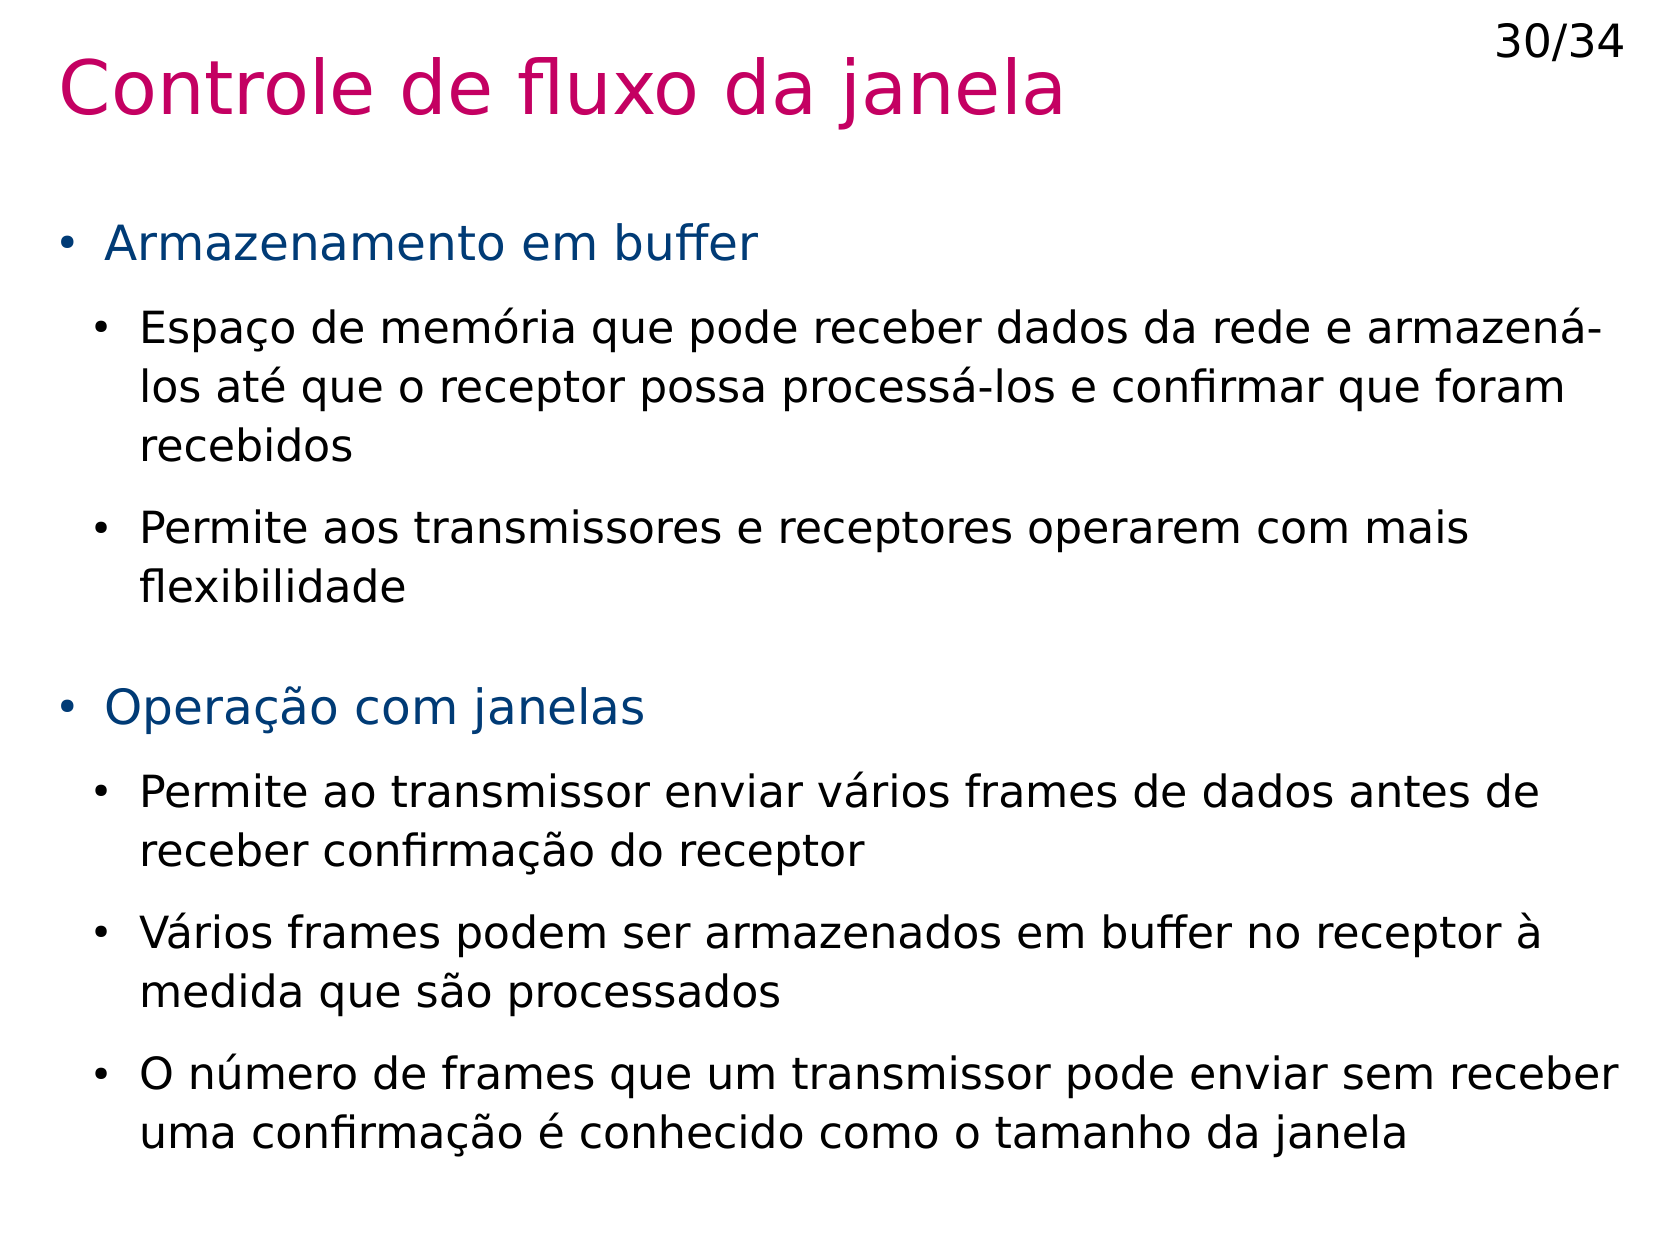

30
# Controle de fluxo da janela
Armazenamento em buffer
Espaço de memória que pode receber dados da rede e armazená-los até que o receptor possa processá-los e confirmar que foram recebidos
Permite aos transmissores e receptores operarem com mais flexibilidade
Operação com janelas
Permite ao transmissor enviar vários frames de dados antes de receber confirmação do receptor
Vários frames podem ser armazenados em buffer no receptor à medida que são processados
O número de frames que um transmissor pode enviar sem receber uma confirmação é conhecido como o tamanho da janela